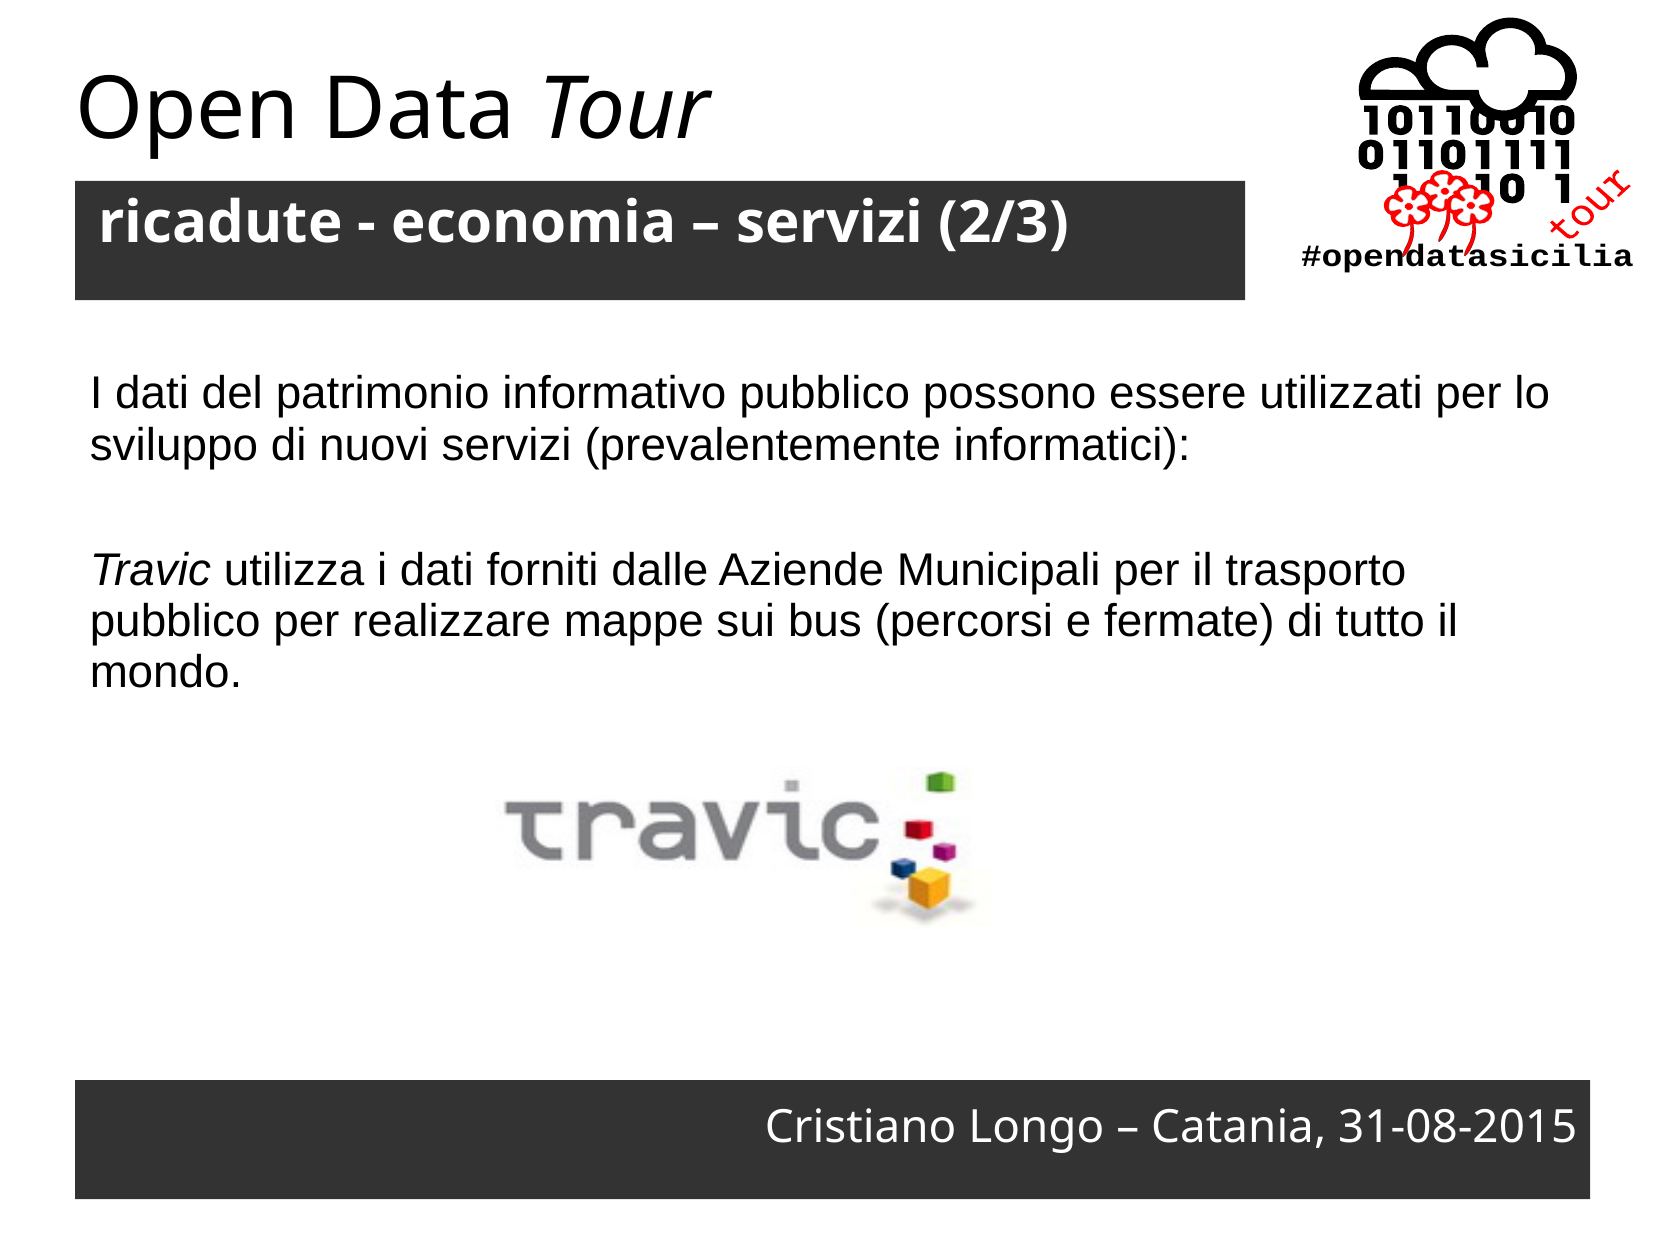

# Open Data Tour
 ricadute - economia – servizi (2/3)
I dati del patrimonio informativo pubblico possono essere utilizzati per lo sviluppo di nuovi servizi (prevalentemente informatici):
Travic utilizza i dati forniti dalle Aziende Municipali per il trasporto pubblico per realizzare mappe sui bus (percorsi e fermate) di tutto il mondo.
 Cristiano Longo – Catania, 31-08-2015